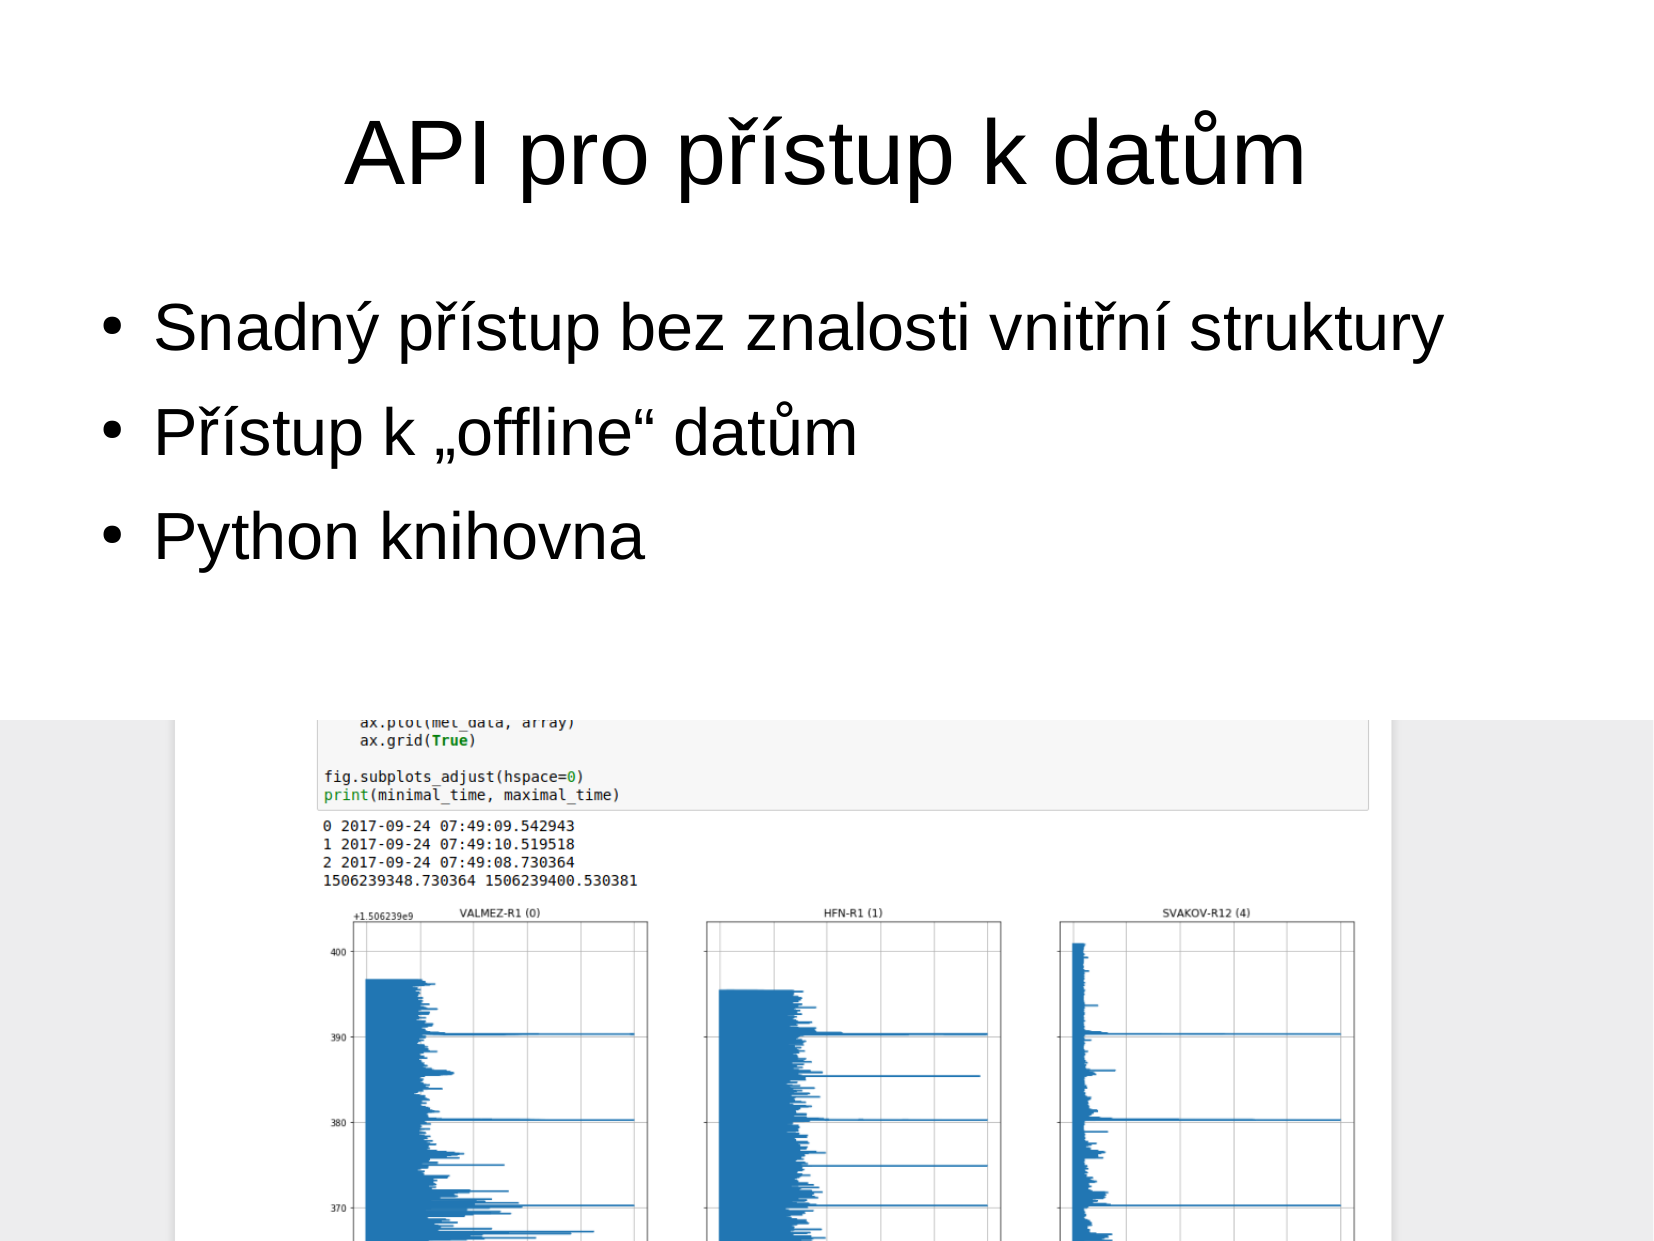

# API pro přístup k datům
Snadný přístup bez znalosti vnitřní struktury
Přístup k „offline“ datům
Python knihovna